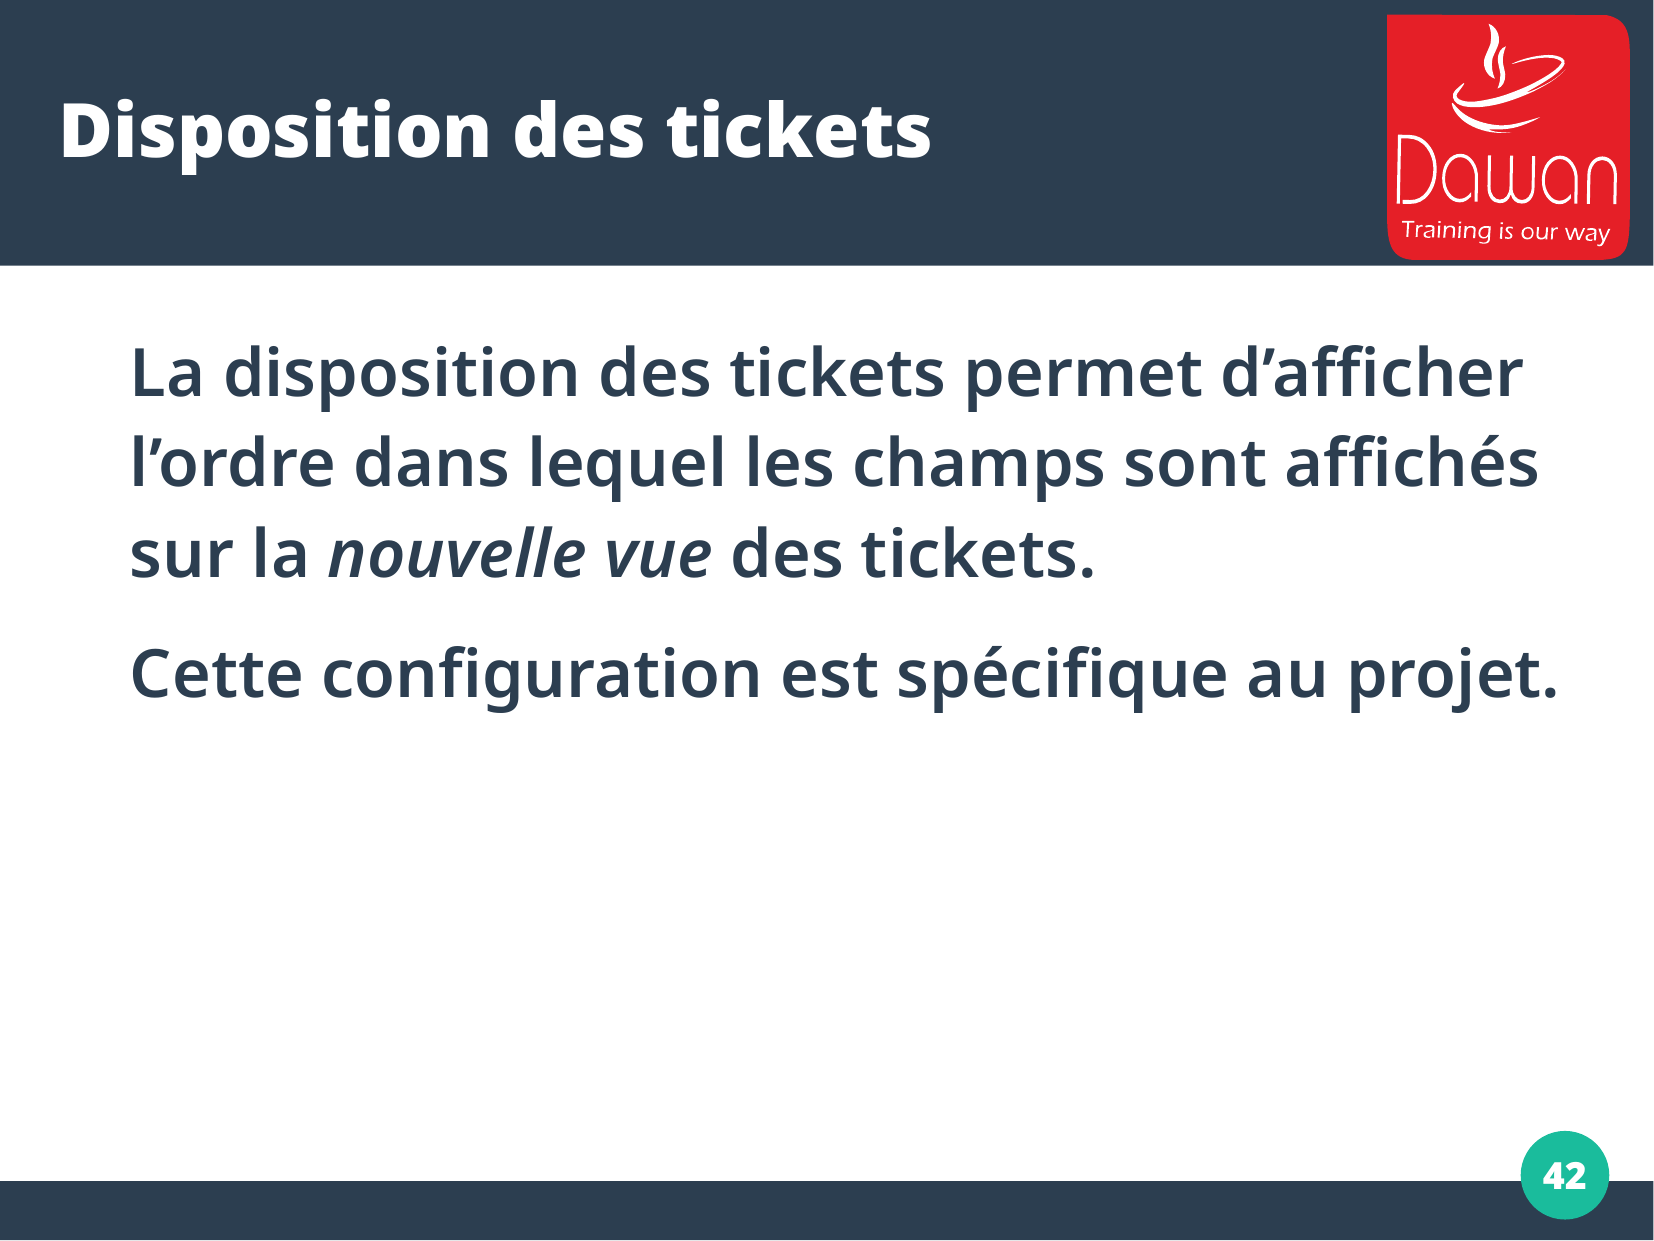

# Disposition des tickets
La disposition des tickets permet d’afficher l’ordre dans lequel les champs sont affichés sur la nouvelle vue des tickets.
Cette configuration est spécifique au projet.
42